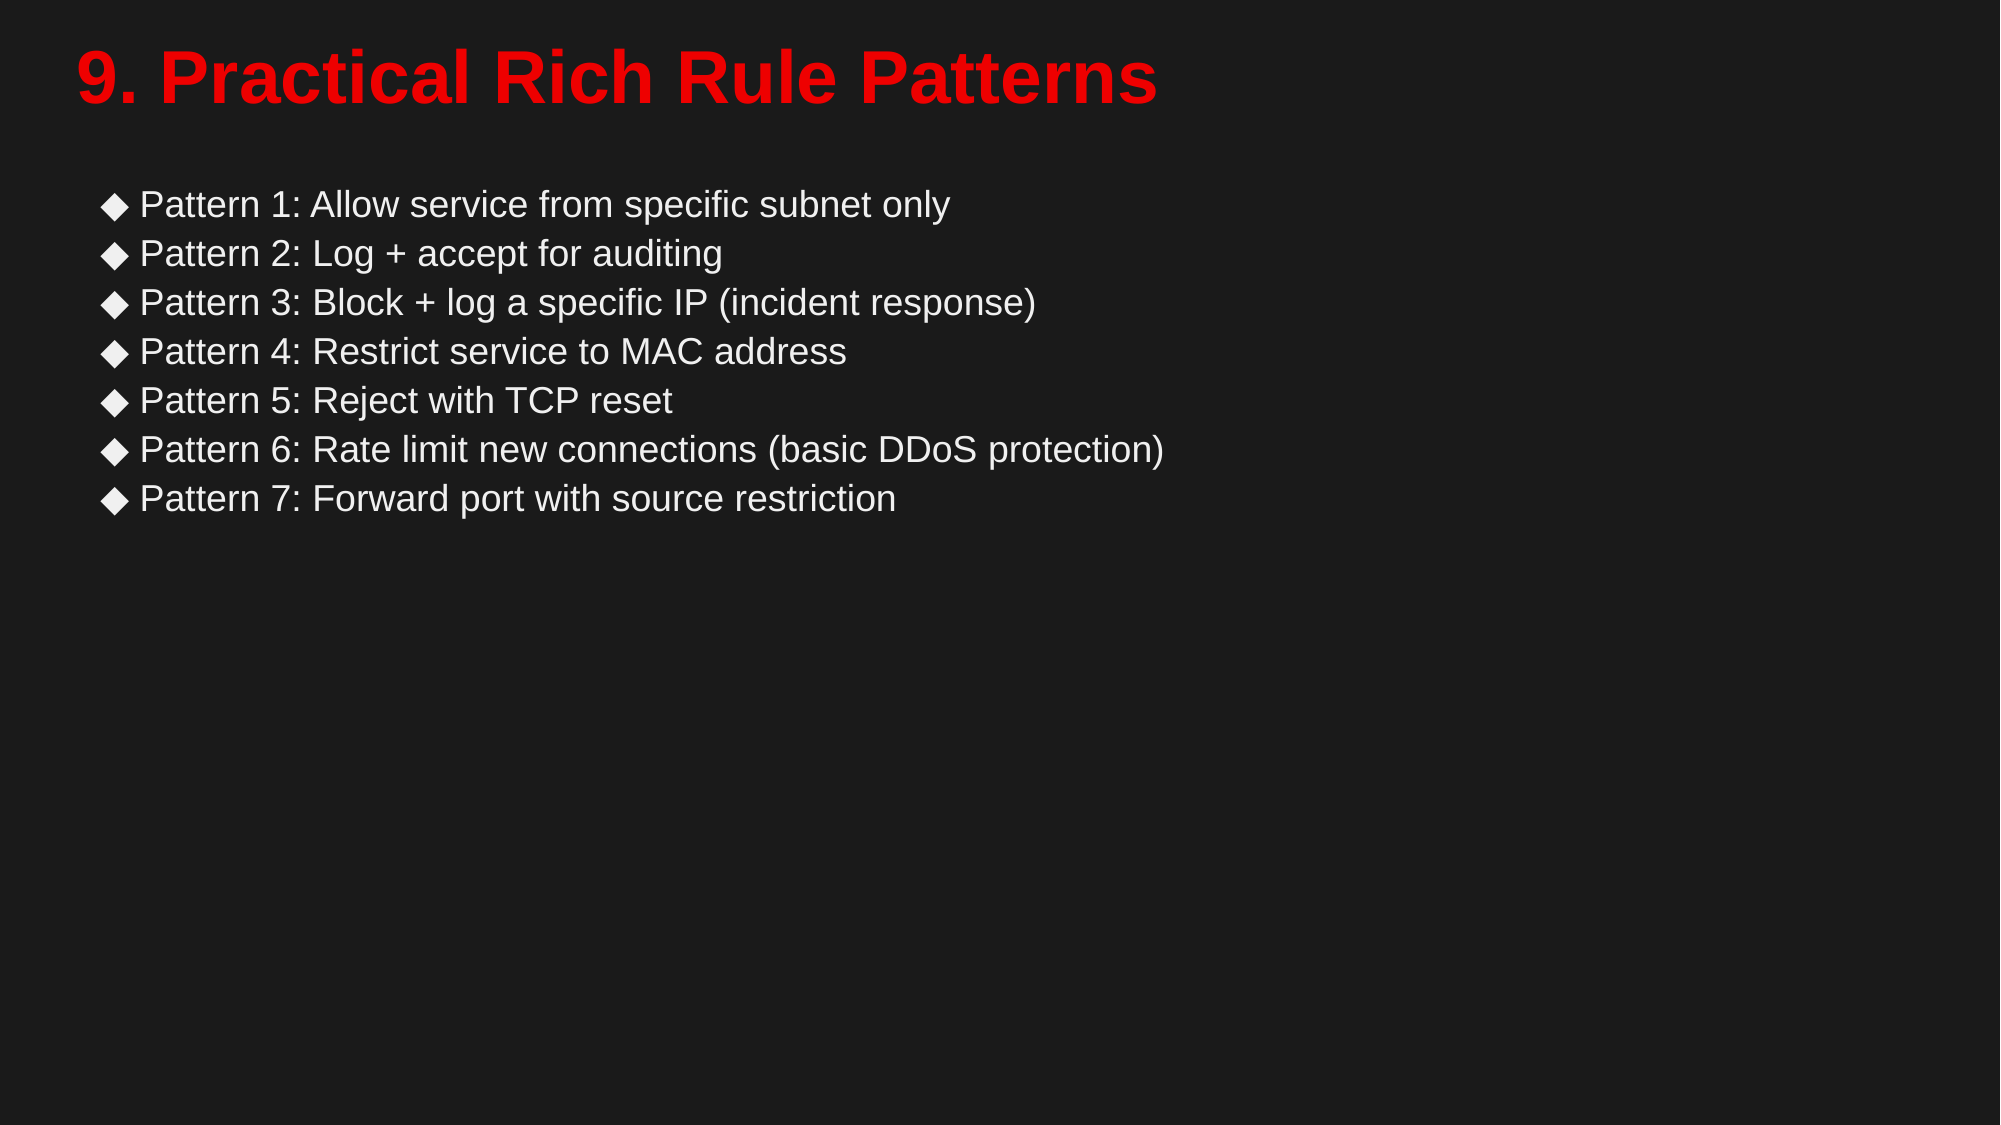

9. Practical Rich Rule Patterns
◆ Pattern 1: Allow service from specific subnet only
◆ Pattern 2: Log + accept for auditing
◆ Pattern 3: Block + log a specific IP (incident response)
◆ Pattern 4: Restrict service to MAC address
◆ Pattern 5: Reject with TCP reset
◆ Pattern 6: Rate limit new connections (basic DDoS protection)
◆ Pattern 7: Forward port with source restriction